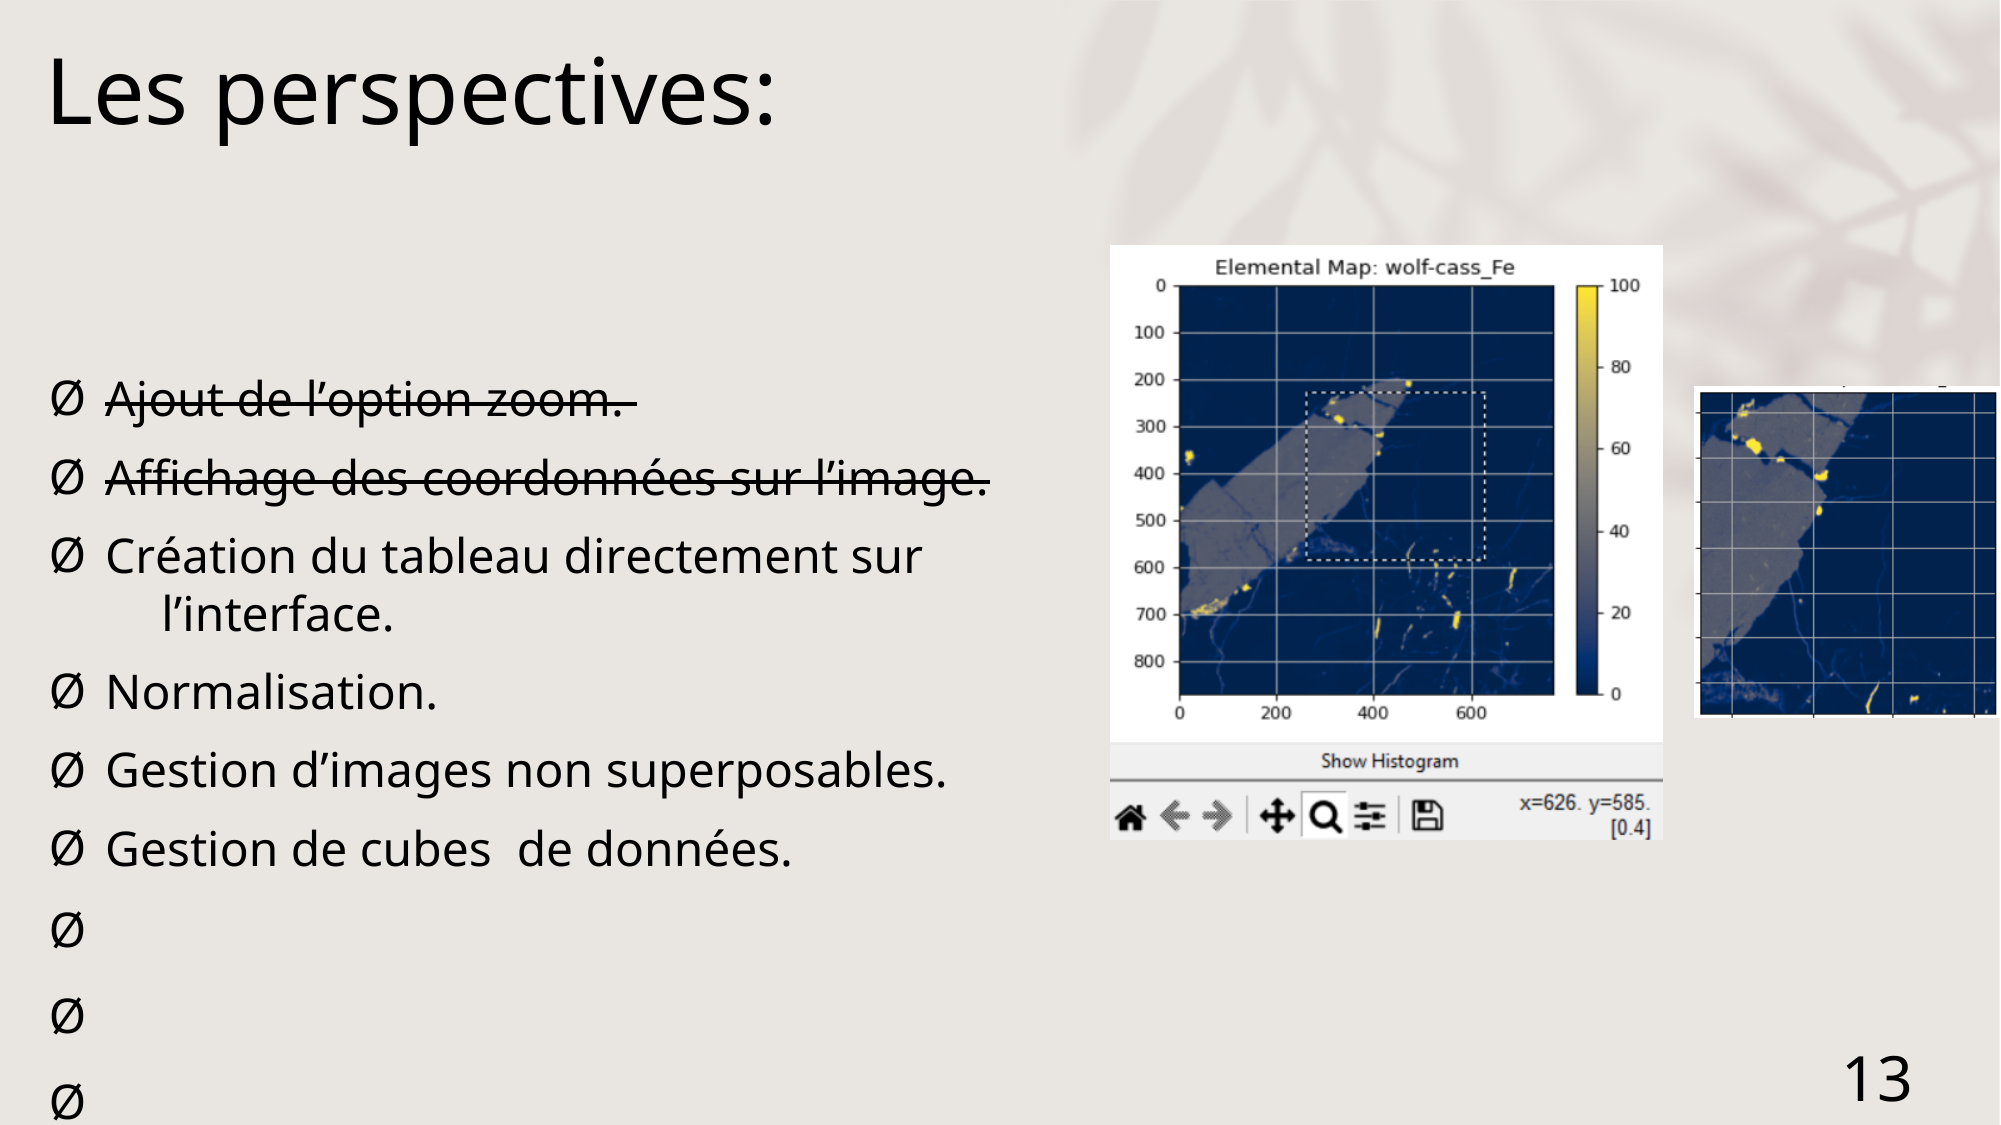

Les perspectives:
Ajout de l’option zoom.
Affichage des coordonnées sur l’image.
Création du tableau directement sur l’interface.
Normalisation.
Gestion d’images non superposables.
Gestion de cubes de données.